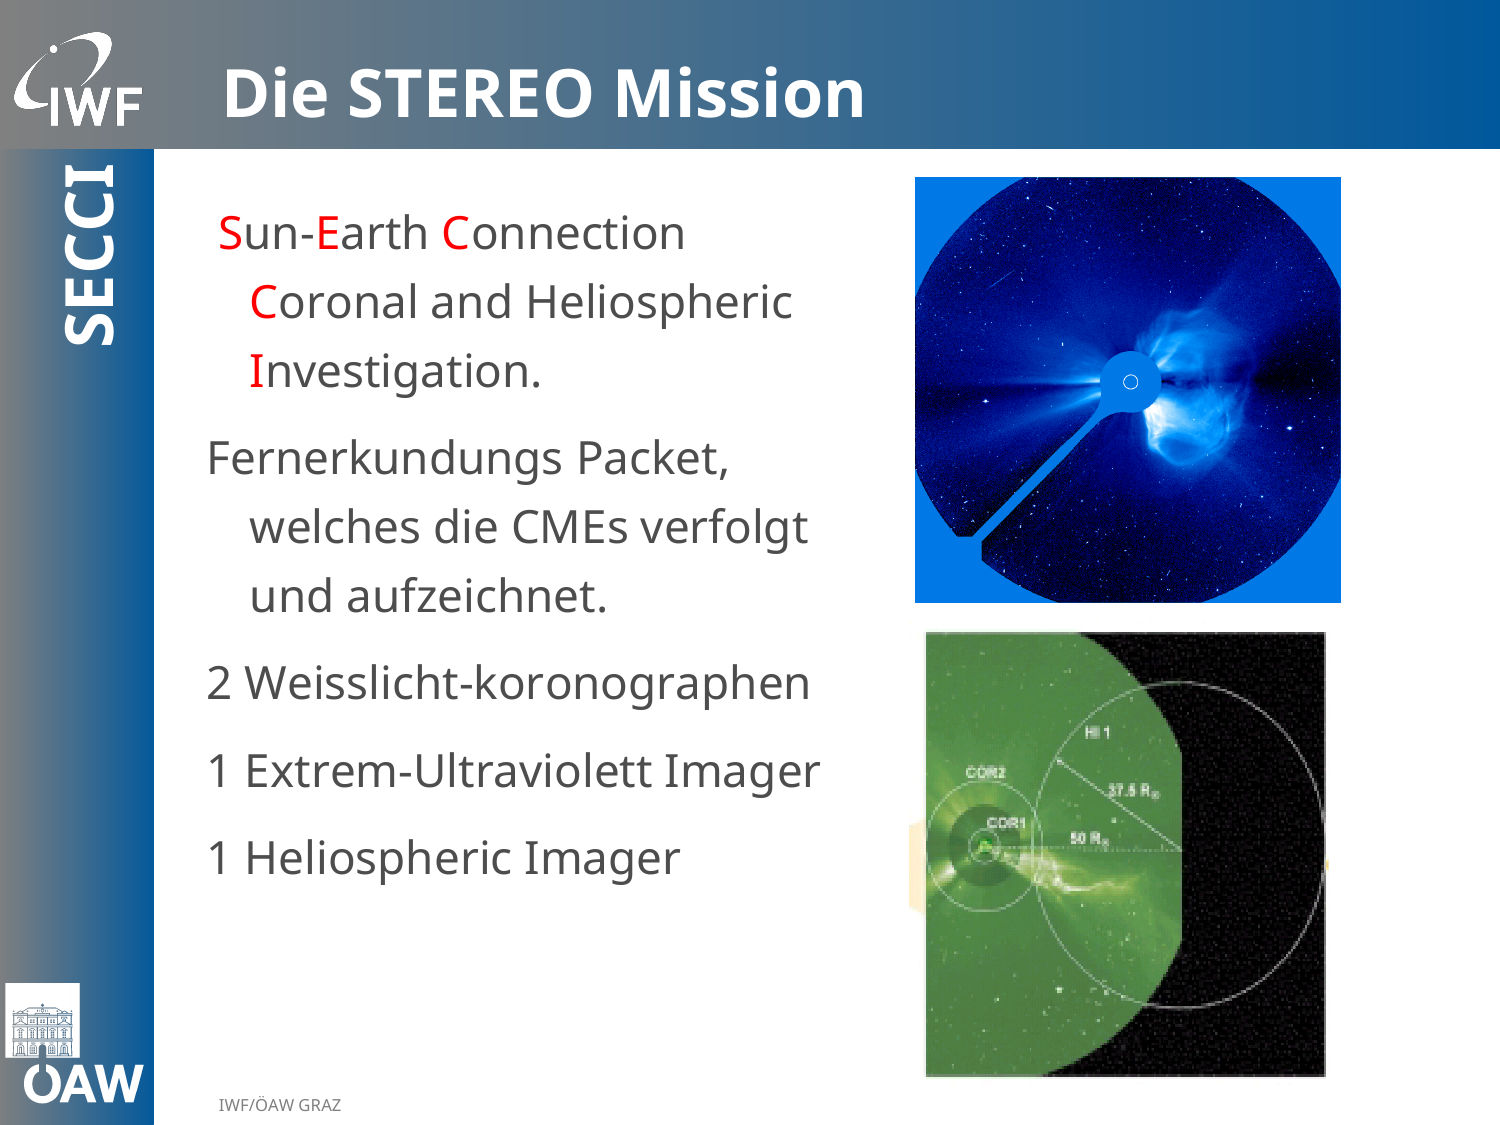

# Die STEREO Mission
 Sun-Earth Connection Coronal and Heliospheric Investigation.
Fernerkundungs Packet, welches die CMEs verfolgt und aufzeichnet.
2 Weisslicht-koronographen
1 Extrem-Ultraviolett Imager
1 Heliospheric Imager
SECCI
IWF/ÖAW GRAZ
11